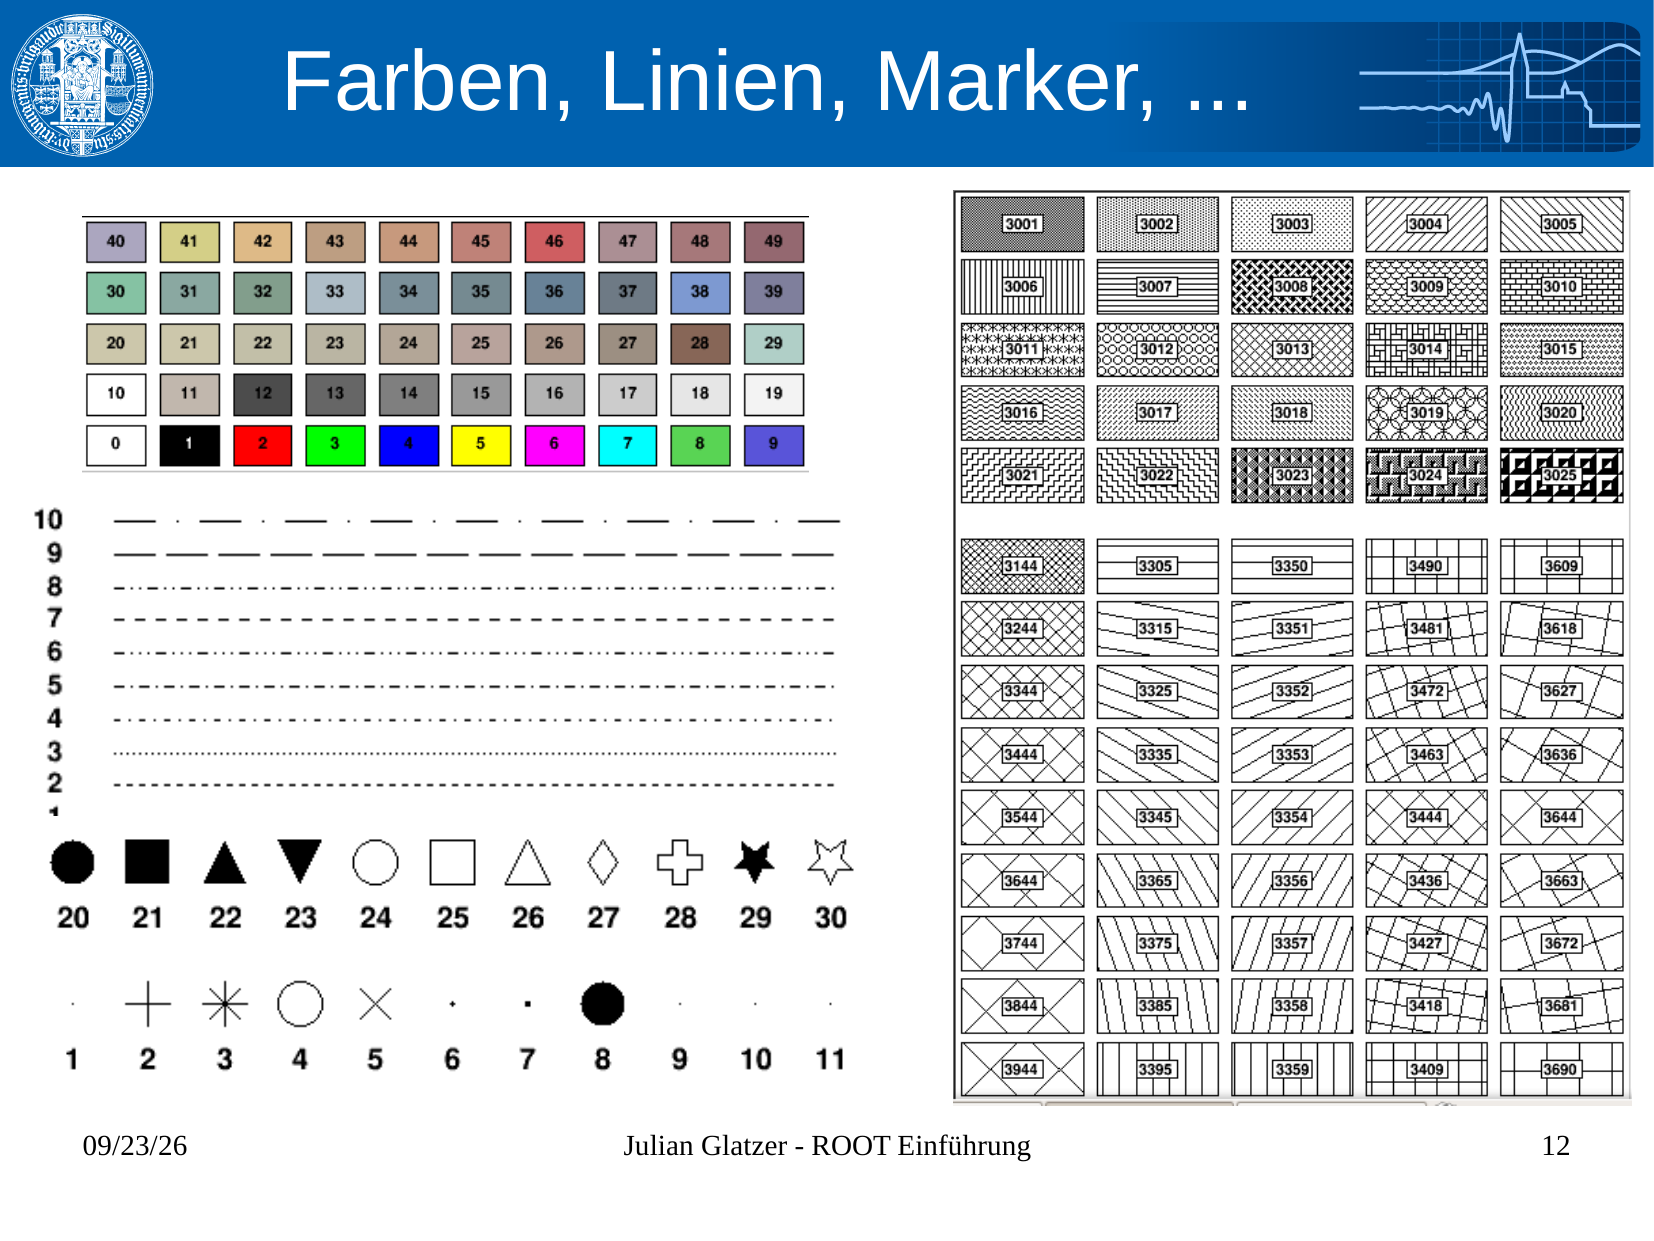

# Farben, Linien, Marker, ...
Julian Glatzer - ROOT Einführung
12